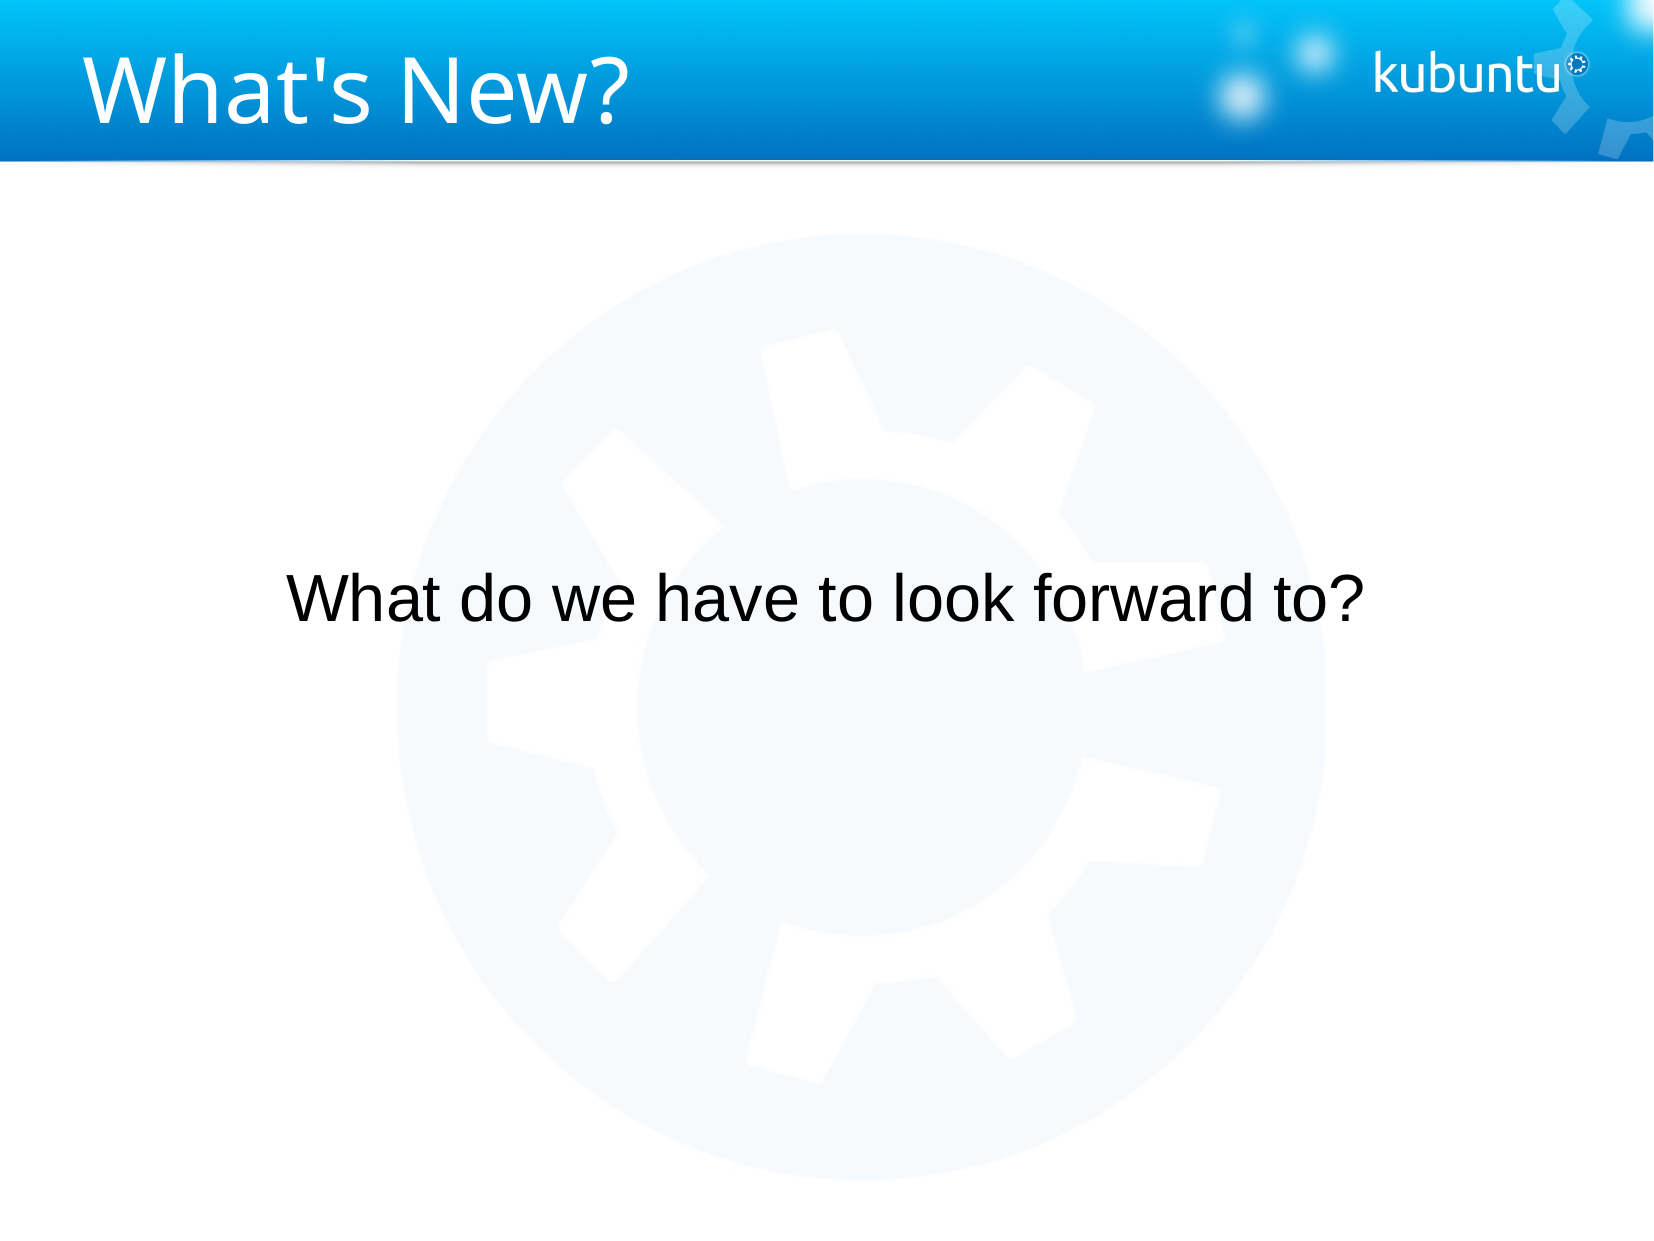

# What's New?
What do we have to look forward to?